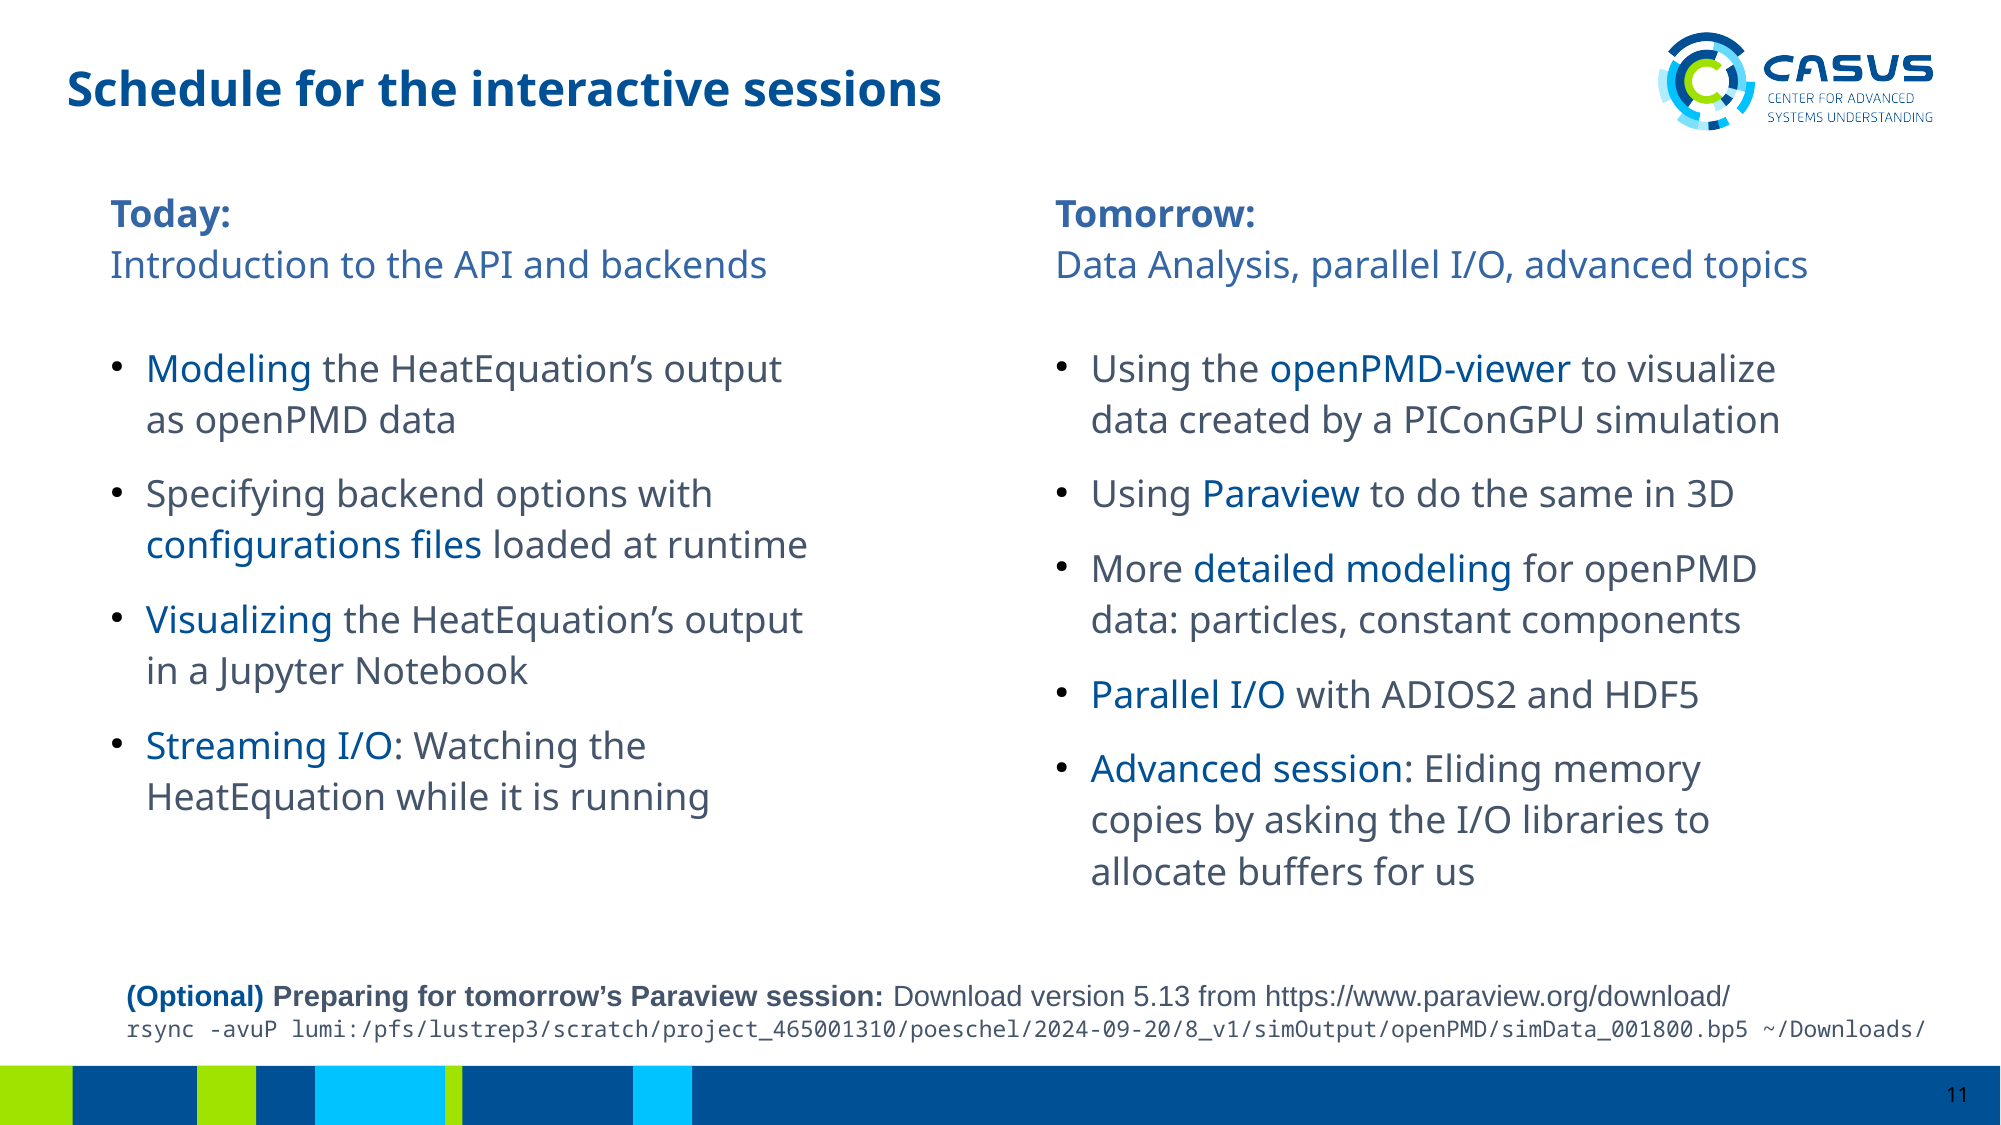

# Schedule for the interactive sessions
Today:
Introduction to the API and backends
Modeling the HeatEquation’s output
as openPMD data
Specifying backend options with configurations files loaded at runtime
Visualizing the HeatEquation’s output
in a Jupyter Notebook
Streaming I/O: Watching the HeatEquation while it is running
Tomorrow:
Data Analysis, parallel I/O, advanced topics
Using the openPMD-viewer to visualize data created by a PIConGPU simulation
Using Paraview to do the same in 3D
More detailed modeling for openPMD data: particles, constant components
Parallel I/O with ADIOS2 and HDF5
Advanced session: Eliding memory copies by asking the I/O libraries to allocate buffers for us
(Optional) Preparing for tomorrow’s Paraview session: Download version 5.13 from https://www.paraview.org/download/
rsync -avuP lumi:/pfs/lustrep3/scratch/project_465001310/poeschel/2024-09-20/8_v1/simOutput/openPMD/simData_001800.bp5 ~/Downloads/
11